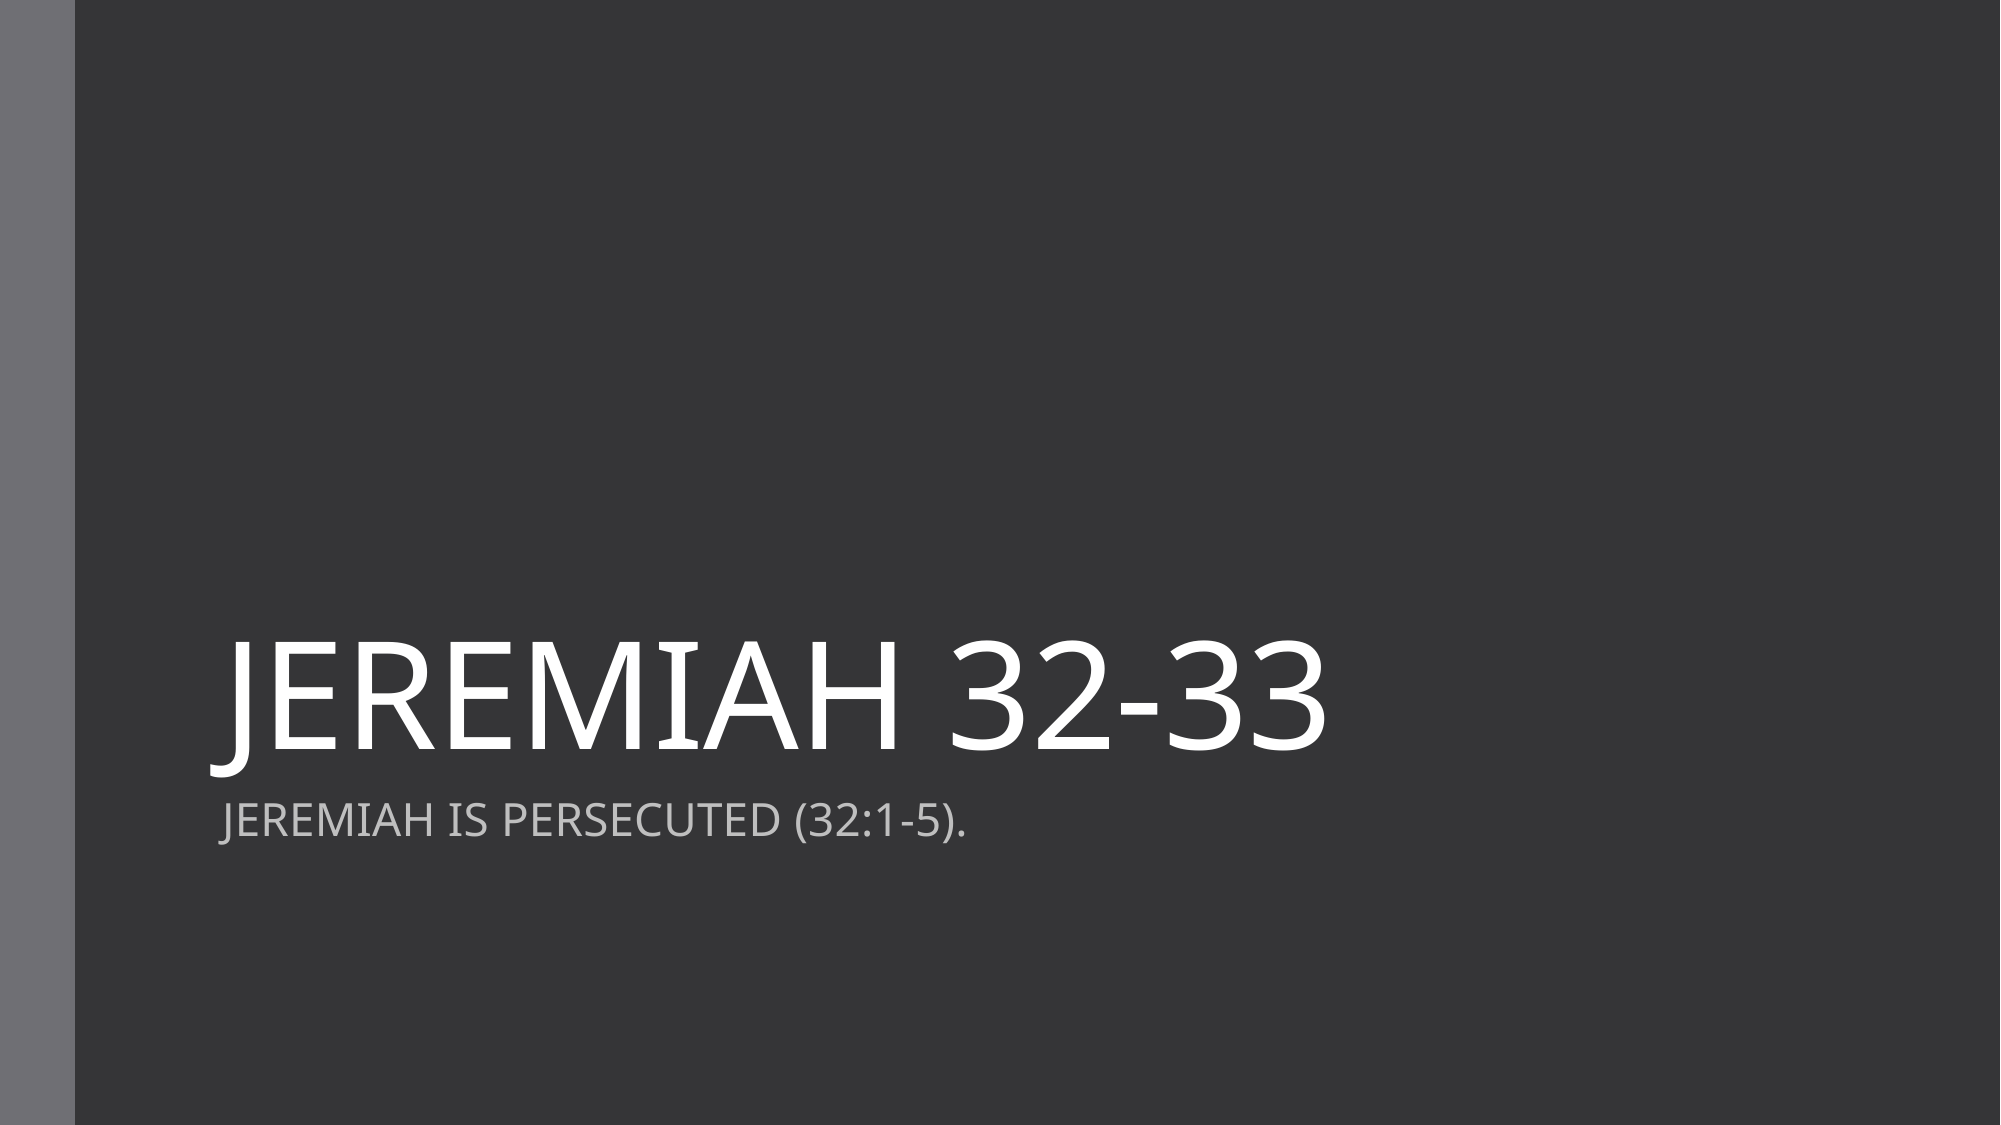

# JEREMIAH 32-33
JEREMIAH IS PERSECUTED (32:1-5).